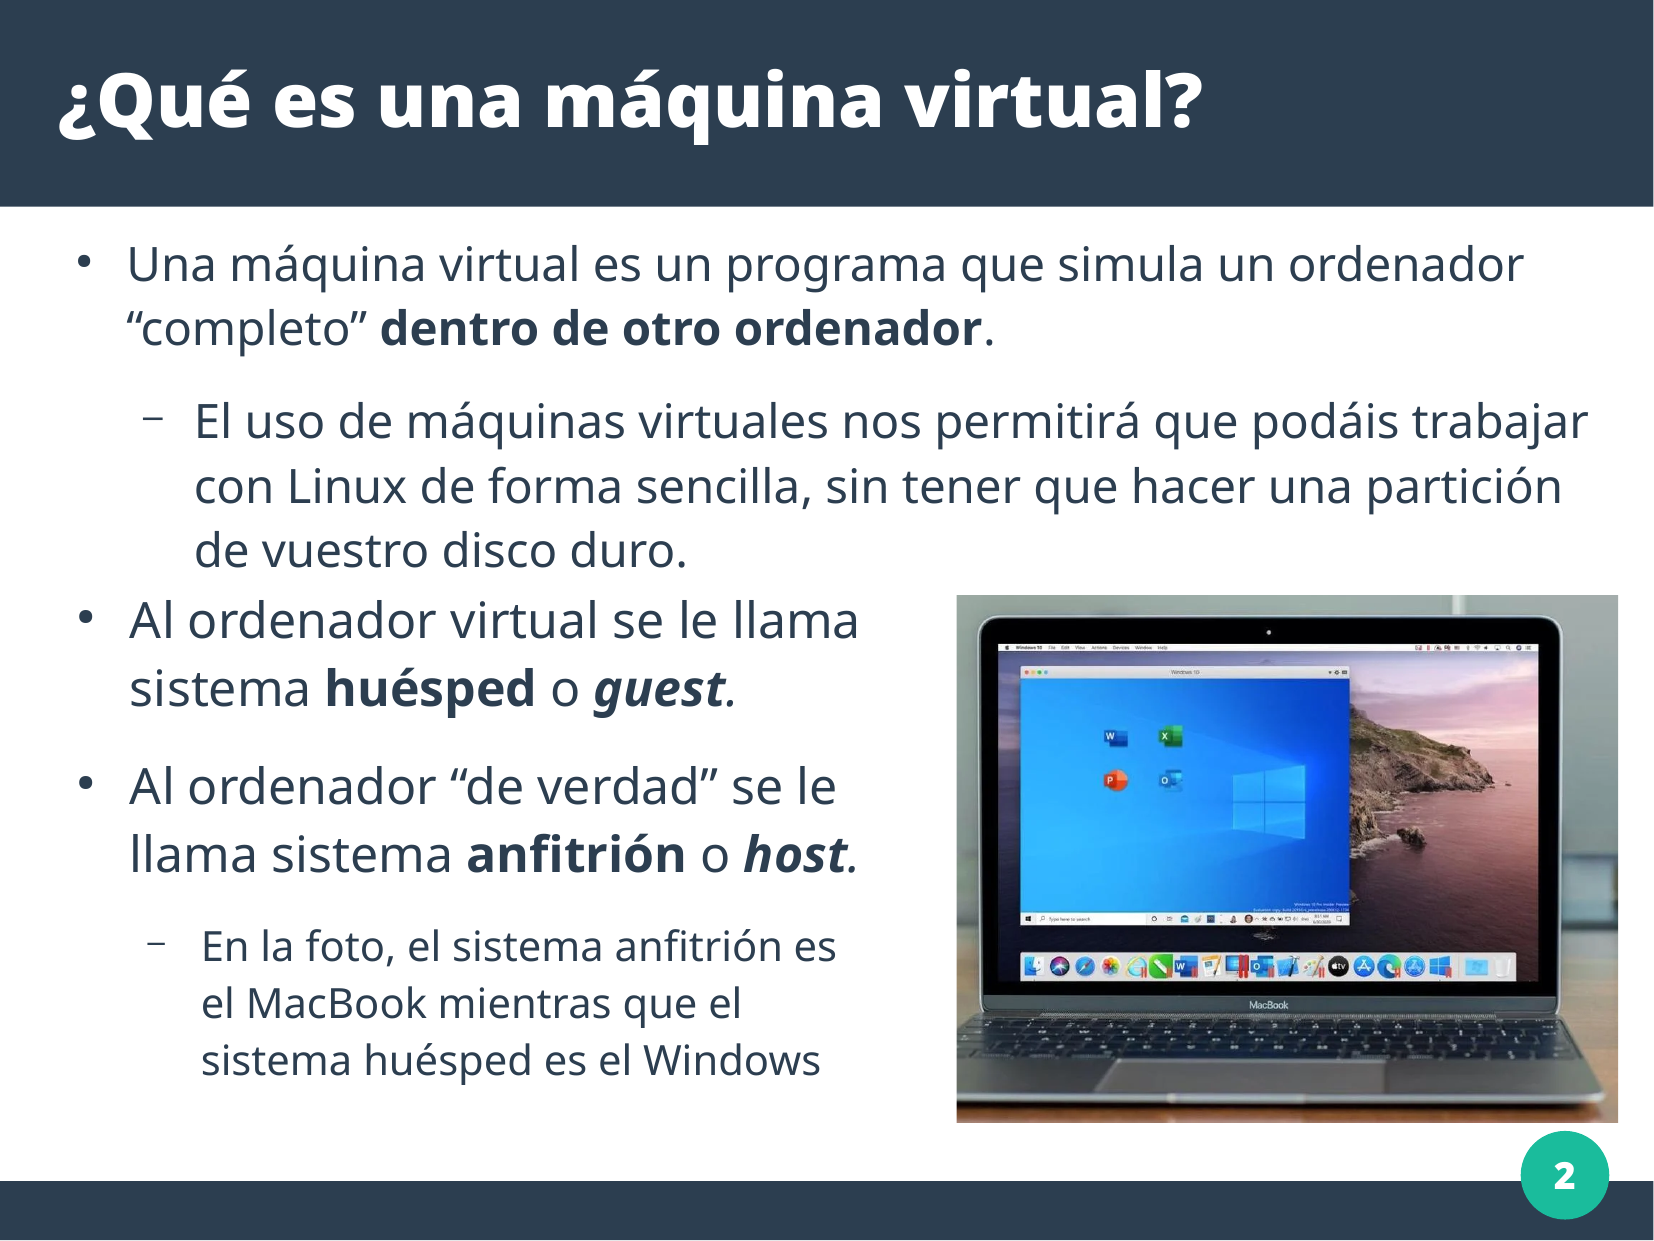

# ¿Qué es una máquina virtual?
Una máquina virtual es un programa que simula un ordenador “completo” dentro de otro ordenador.
El uso de máquinas virtuales nos permitirá que podáis trabajar con Linux de forma sencilla, sin tener que hacer una partición de vuestro disco duro.
Al ordenador virtual se le llama sistema huésped o guest.
Al ordenador “de verdad” se le llama sistema anfitrión o host.
En la foto, el sistema anfitrión es el MacBook mientras que el sistema huésped es el Windows
2